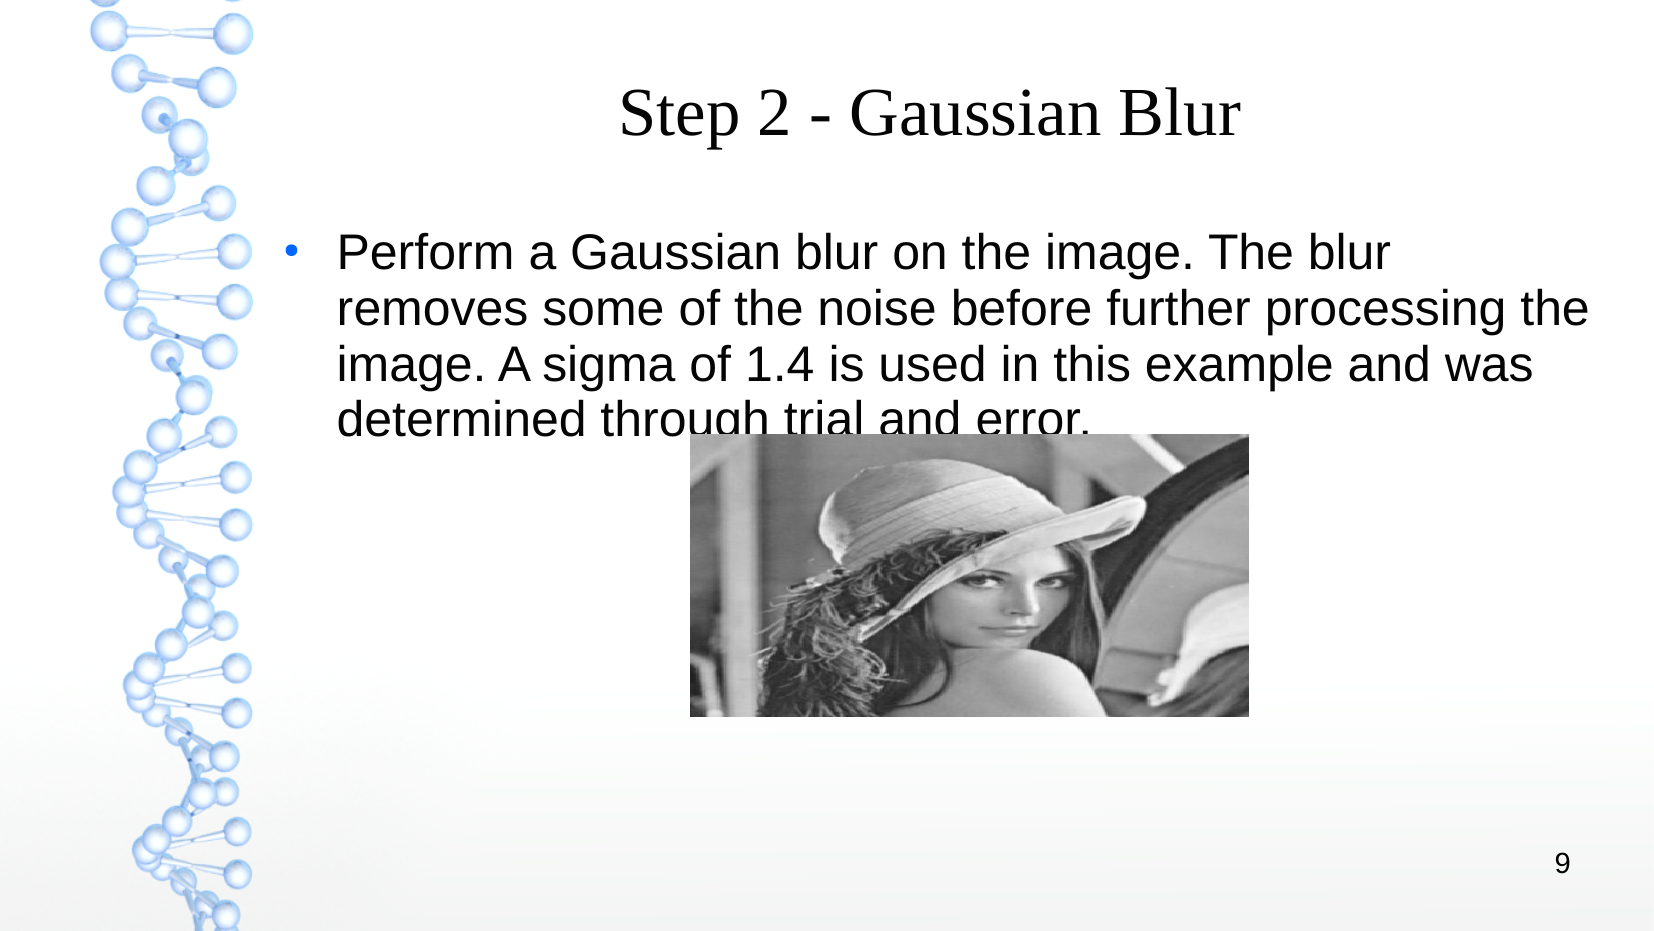

# Step 2 - Gaussian Blur
Perform a Gaussian blur on the image. The blur removes some of the noise before further processing the image. A sigma of 1.4 is used in this example and was determined through trial and error.
9